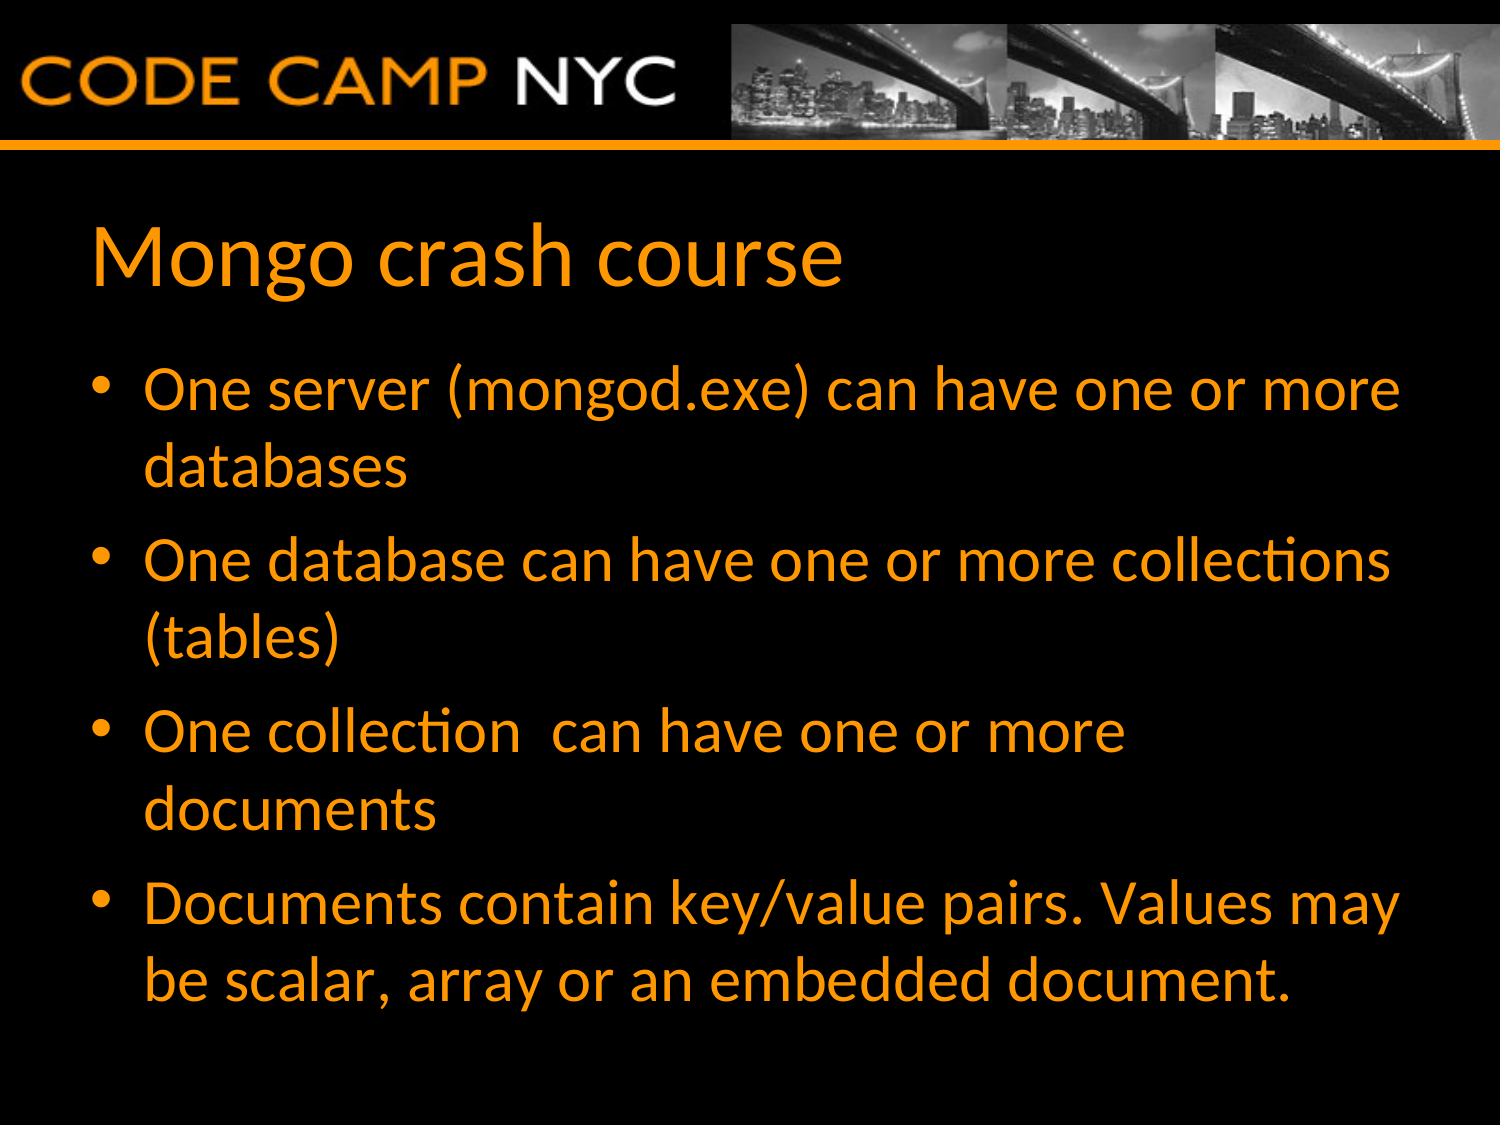

# Mongo crash course
One server (mongod.exe) can have one or more databases
One database can have one or more collections (tables)
One collection can have one or more documents
Documents contain key/value pairs. Values may be scalar, array or an embedded document.